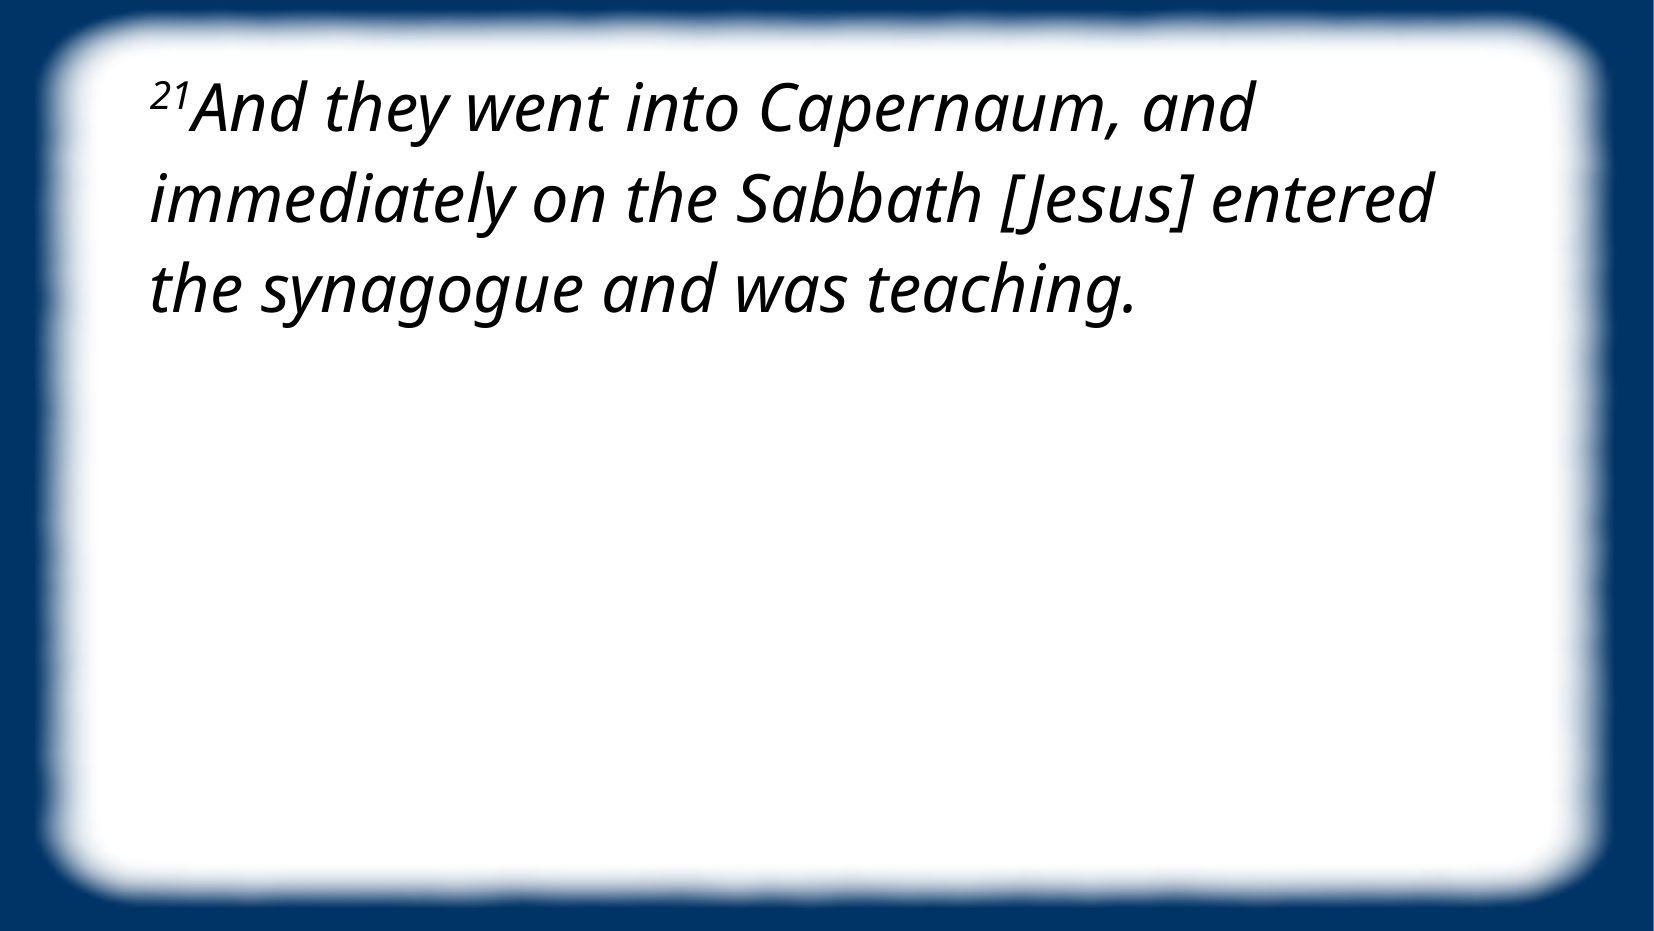

21And they went into Capernaum, and immediately on the Sabbath [Jesus] entered the synagogue and was teaching.